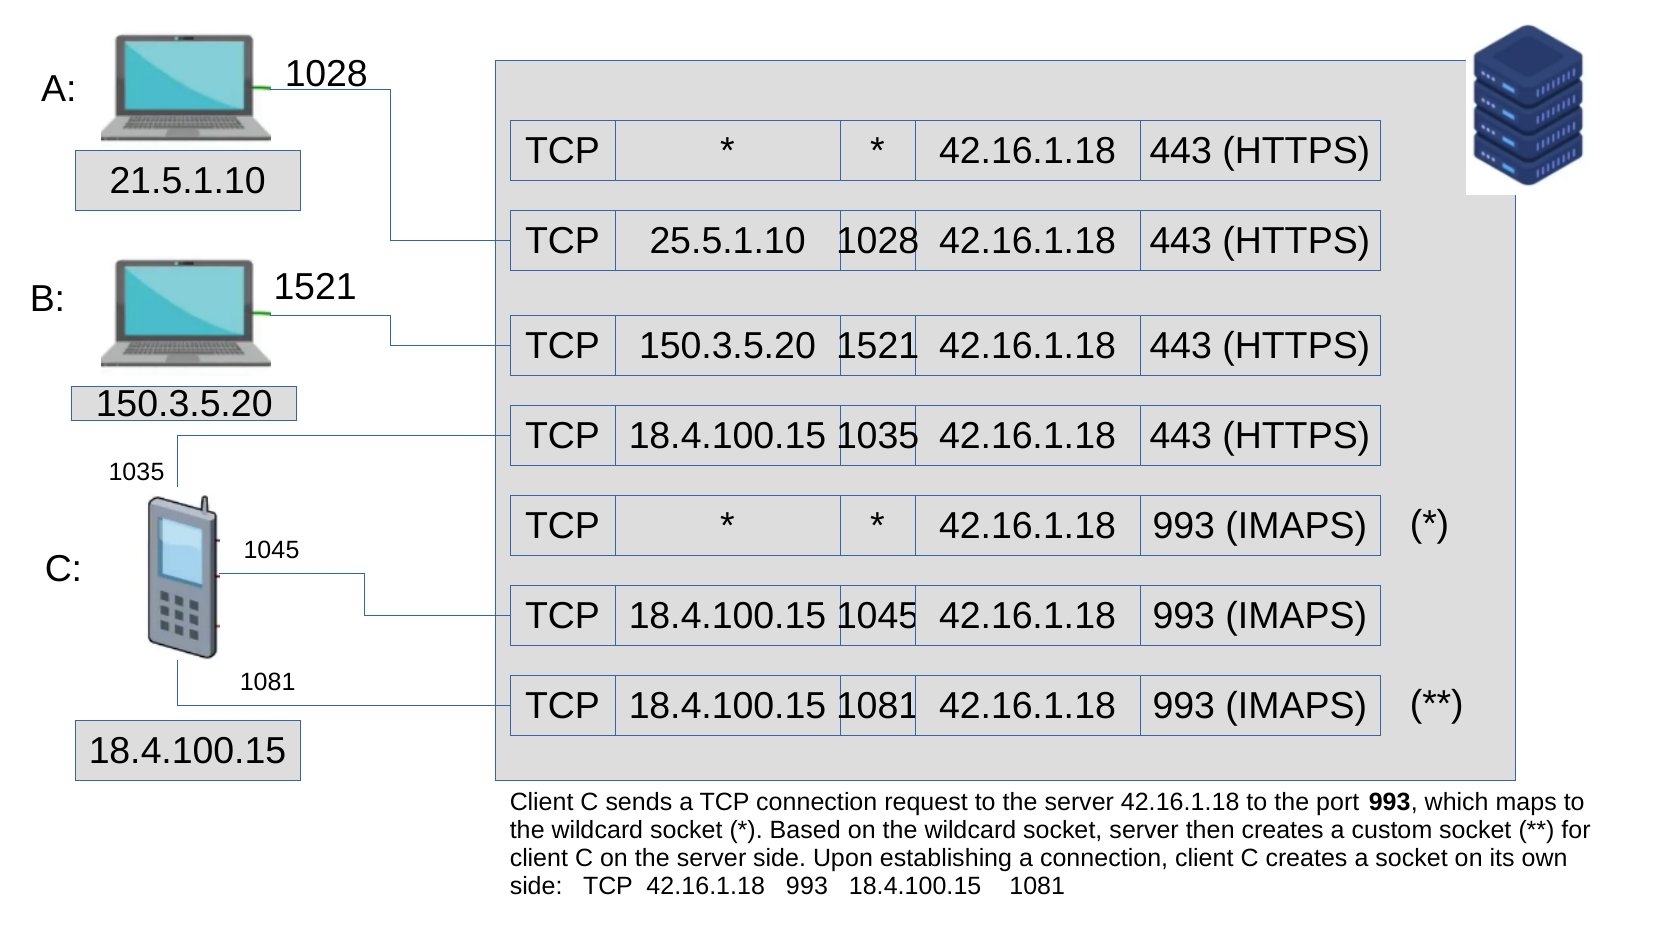

1028
A:
TCP
*
*
42.16.1.18
443 (HTTPS)
21.5.1.10
TCP
25.5.1.10
1028
42.16.1.18
443 (HTTPS)
1521
B:
TCP
150.3.5.20
1521
42.16.1.18
443 (HTTPS)
150.3.5.20
TCP
18.4.100.15
1035
42.16.1.18
443 (HTTPS)
1035
TCP
*
*
42.16.1.18
993 (IMAPS)
(*)
1045
C:
TCP
18.4.100.15
1045
42.16.1.18
993 (IMAPS)
1081
TCP
18.4.100.15
1081
42.16.1.18
993 (IMAPS)
(**)
18.4.100.15
Client C sends a TCP connection request to the server 42.16.1.18 to the port 993, which maps to the wildcard socket (*). Based on the wildcard socket, server then creates a custom socket (**) for client C on the server side. Upon establishing a connection, client C creates a socket on its own side: TCP 42.16.1.18 993 18.4.100.15 1081